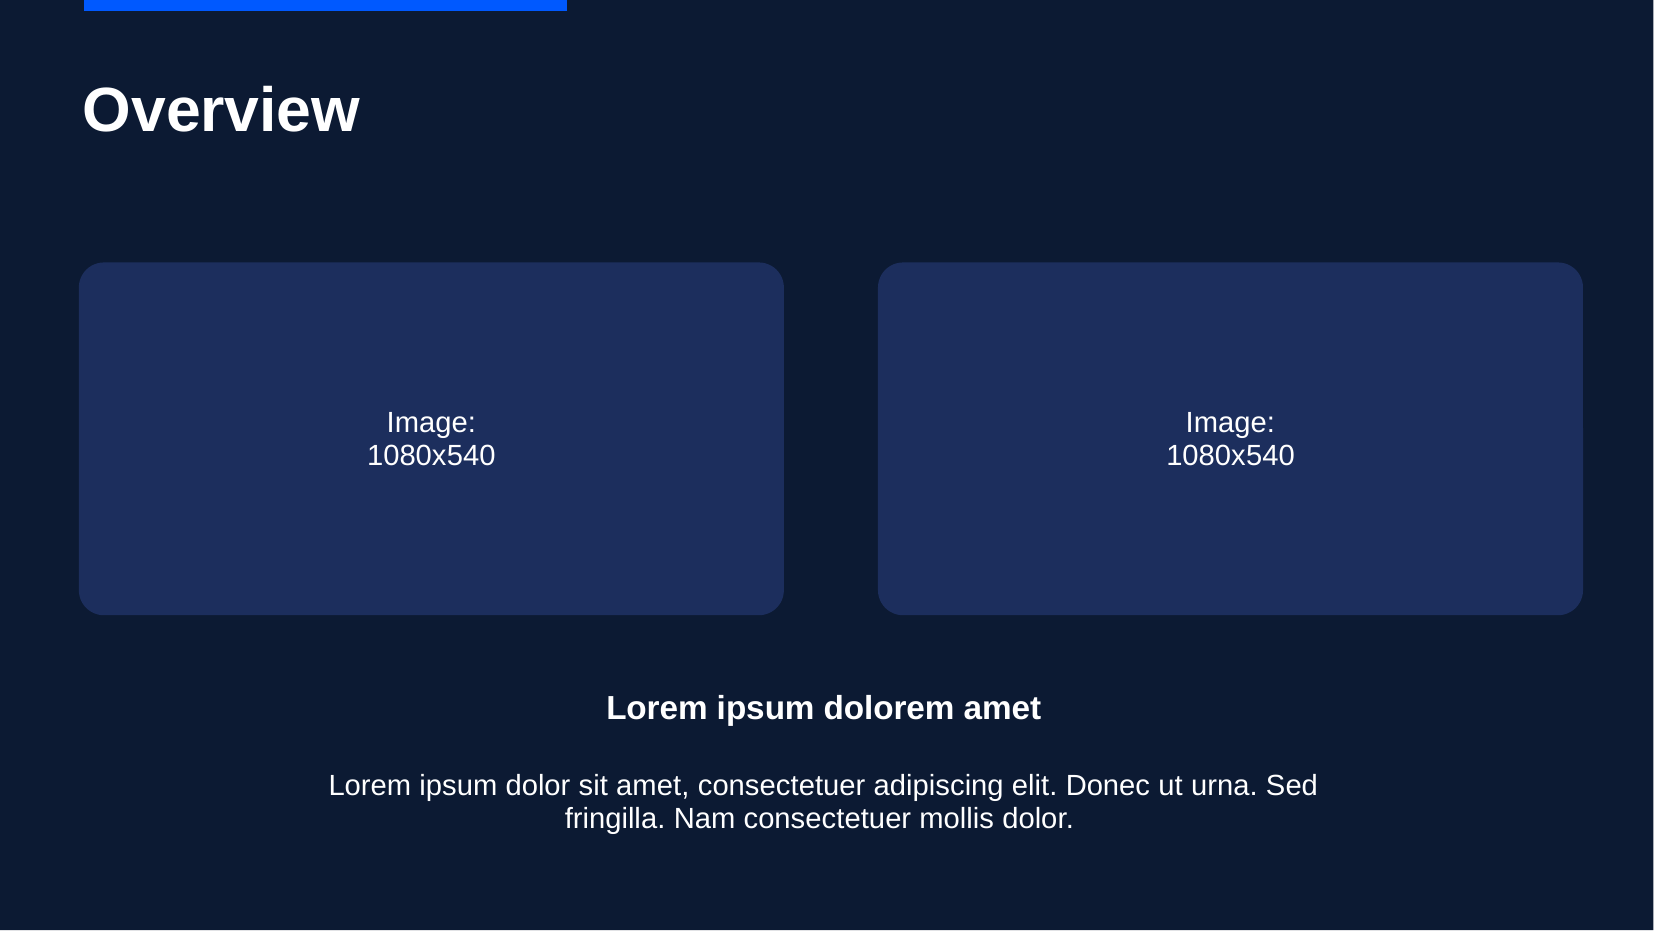

# Overview
Image:
1080x540
Image:
1080x540
Lorem ipsum dolorem amet
Lorem ipsum dolor sit amet, consectetuer adipiscing elit. Donec ut urna. Sed fringilla. Nam consectetuer mollis dolor.